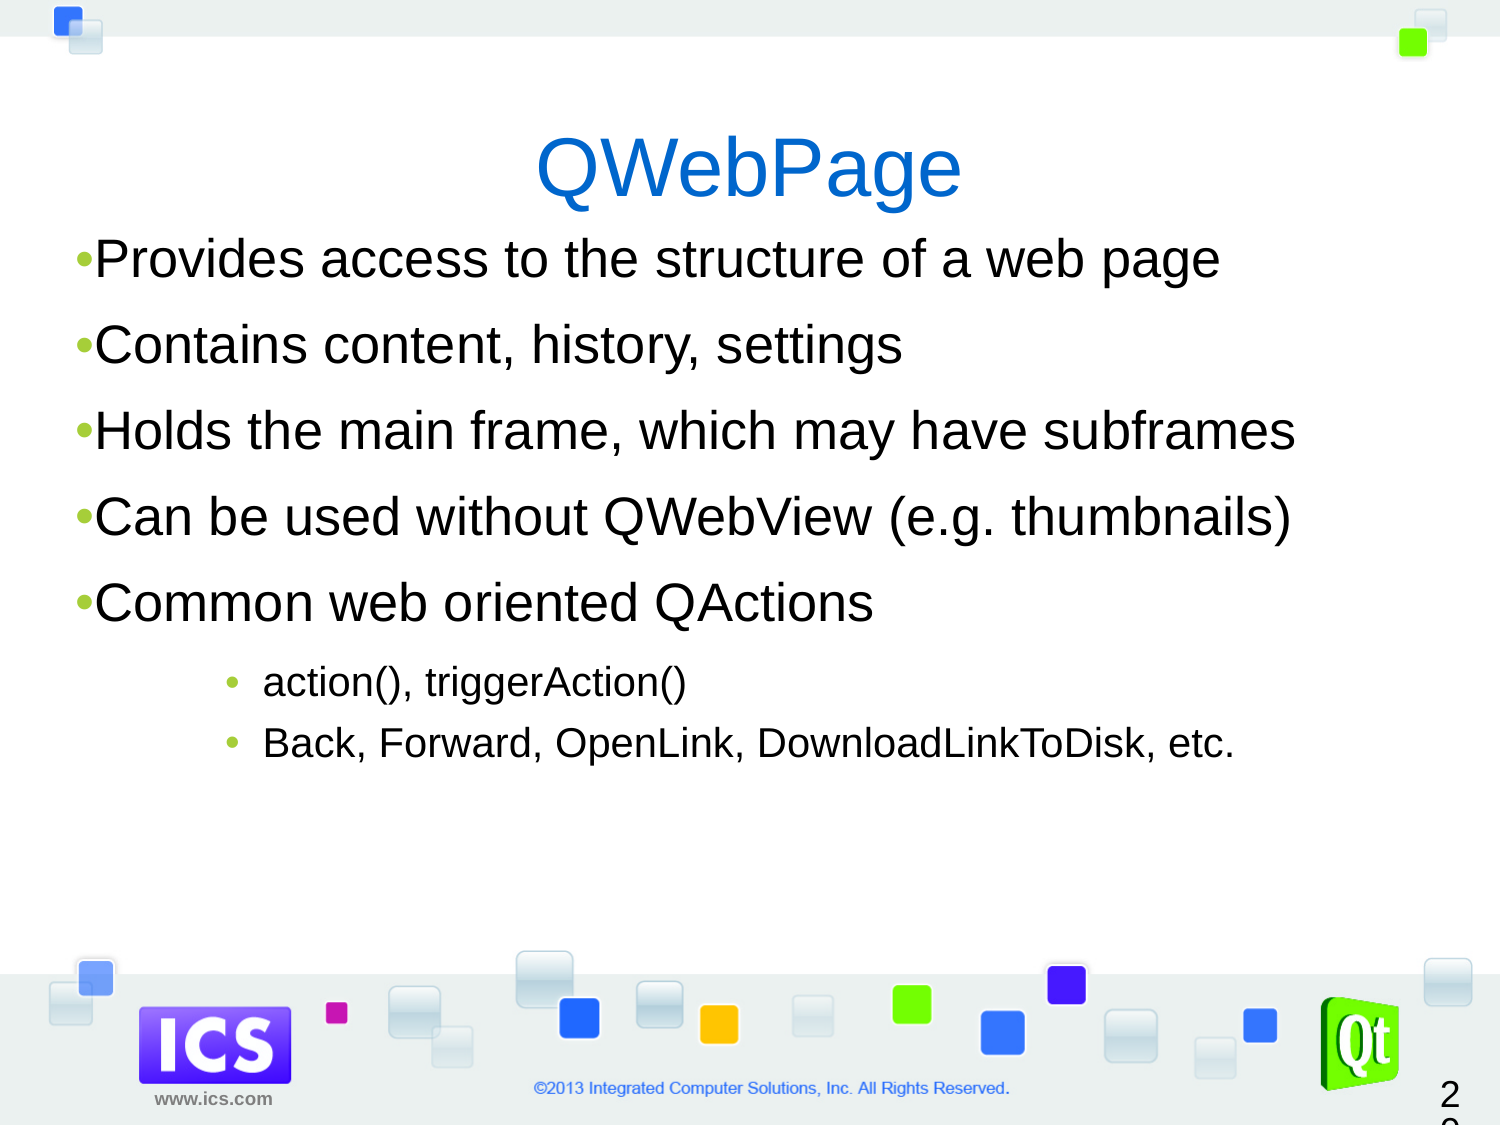

# QWebPage
Provides access to the structure of a web page
Contains content, history, settings
Holds the main frame, which may have subframes
Can be used without QWebView (e.g. thumbnails)
Common web oriented QActions
action(), triggerAction()
Back, Forward, OpenLink, DownloadLinkToDisk, etc.